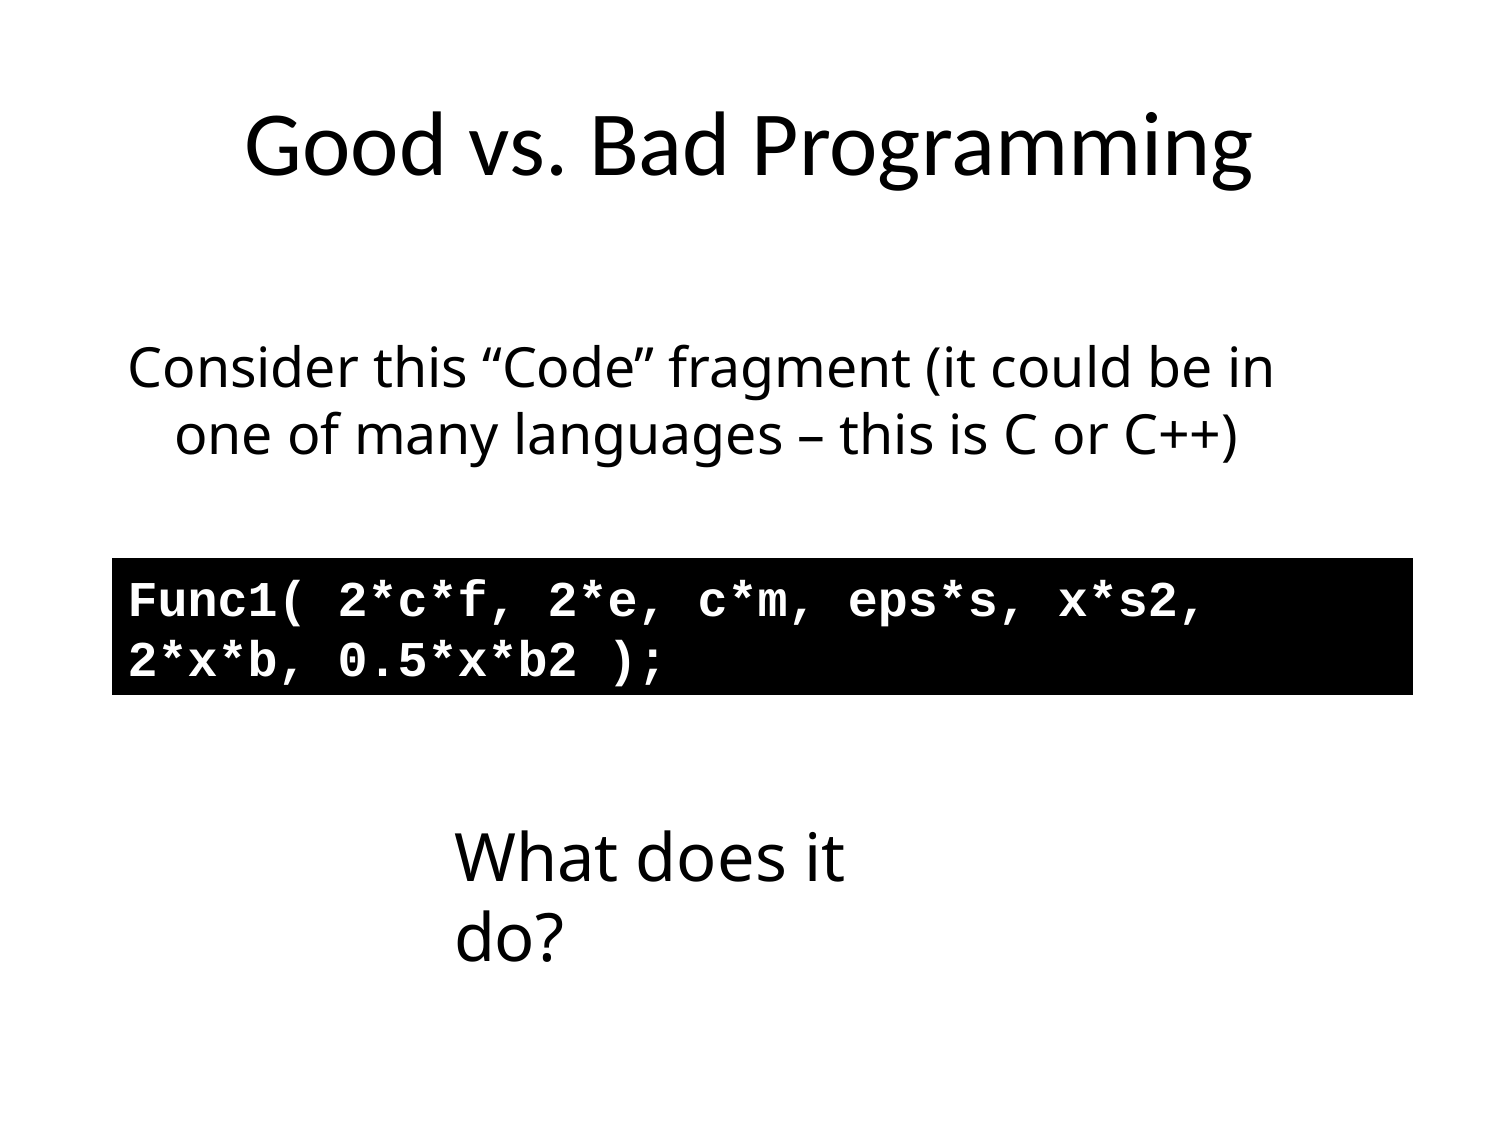

# Good vs. Bad Programming
Consider this “Code” fragment (it could be in one of many languages – this is C or C++)
Func1( 2*c*f, 2*e, c*m, eps*s, x*s2, 2*x*b, 0.5*x*b2 );
What does it do?